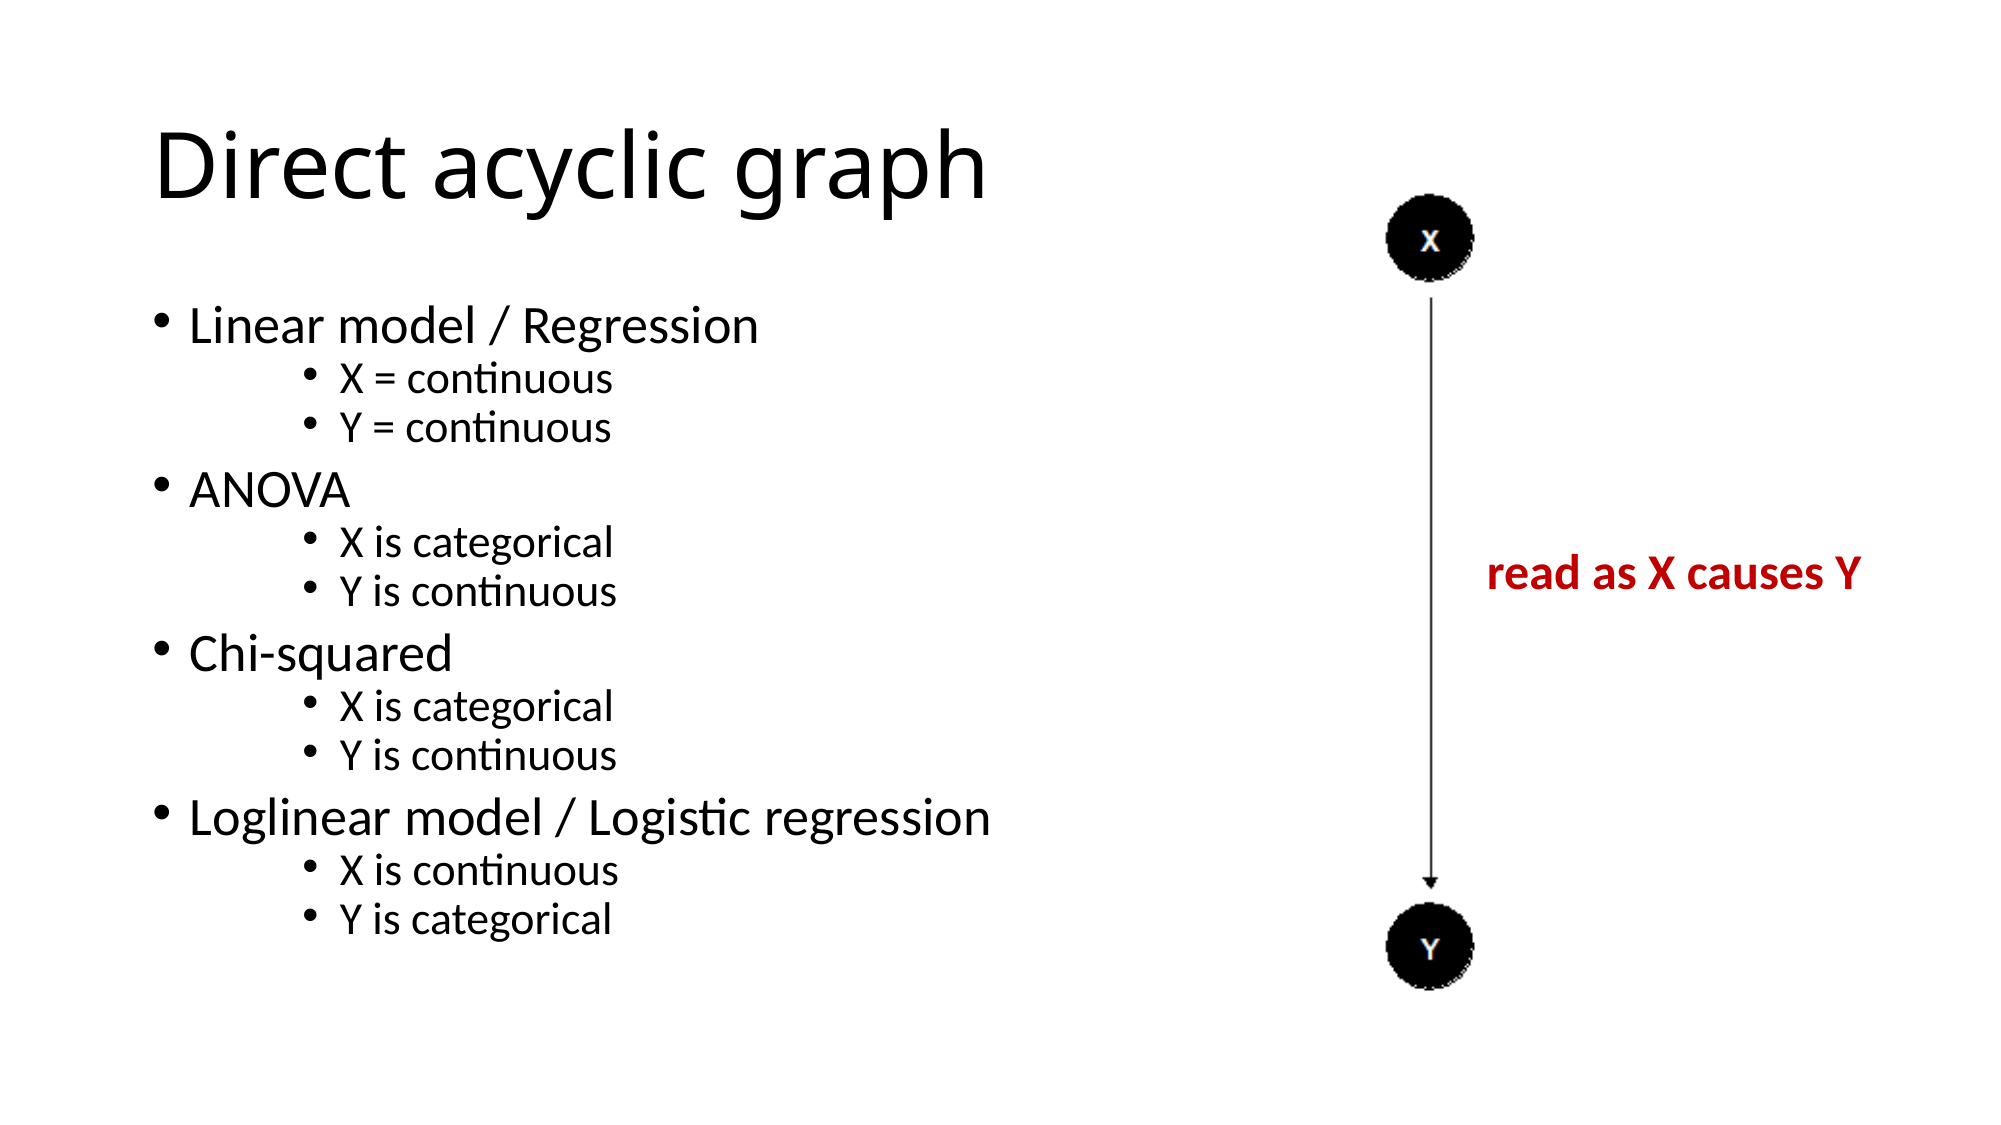

# Direct acyclic graph
Linear model / Regression
X = continuous
Y = continuous
ANOVA
X is categorical
Y is continuous
Chi-squared
X is categorical
Y is continuous
Loglinear model / Logistic regression
X is continuous
Y is categorical
read as X causes Y